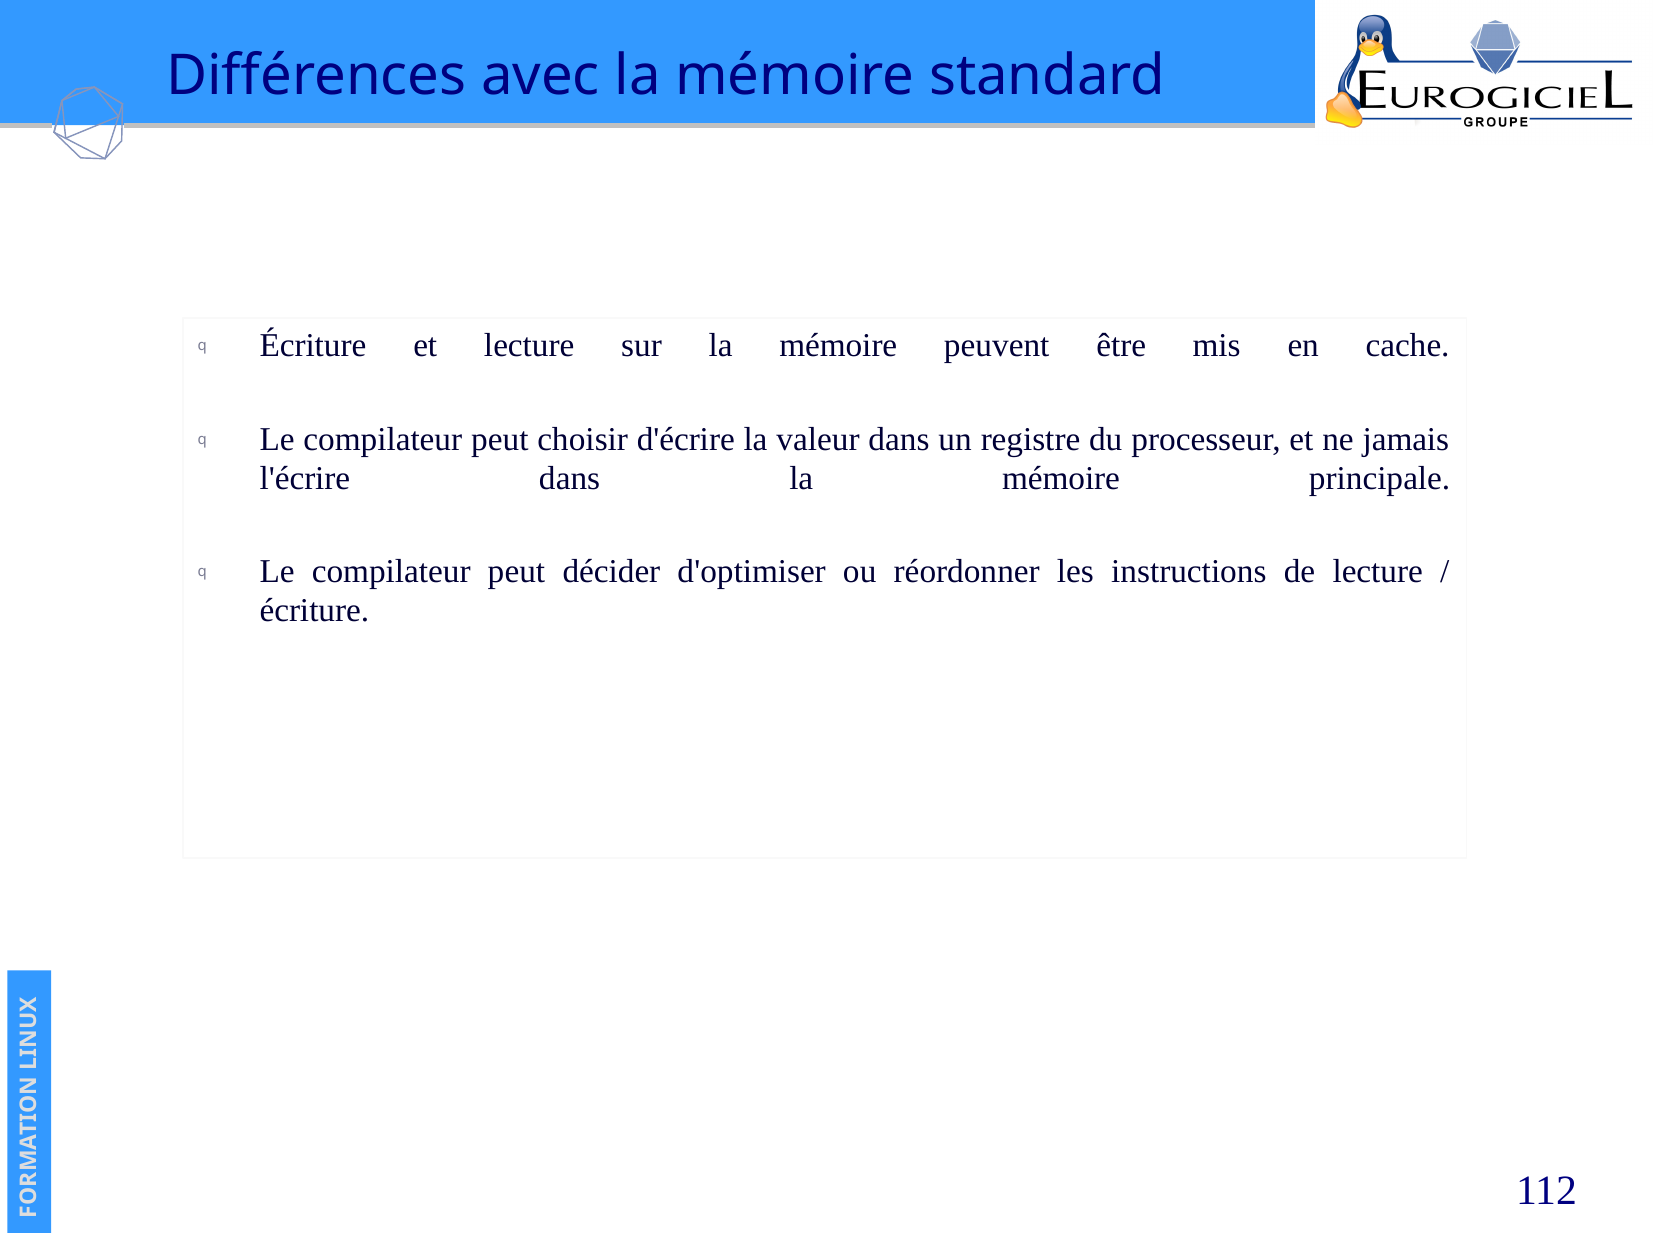

# Différences avec la mémoire standard
Écriture et lecture sur la mémoire peuvent être mis en cache.
Le compilateur peut choisir d'écrire la valeur dans un registre du processeur, et ne jamais l'écrire dans la mémoire principale.
Le compilateur peut décider d'optimiser ou réordonner les instructions de lecture / écriture.